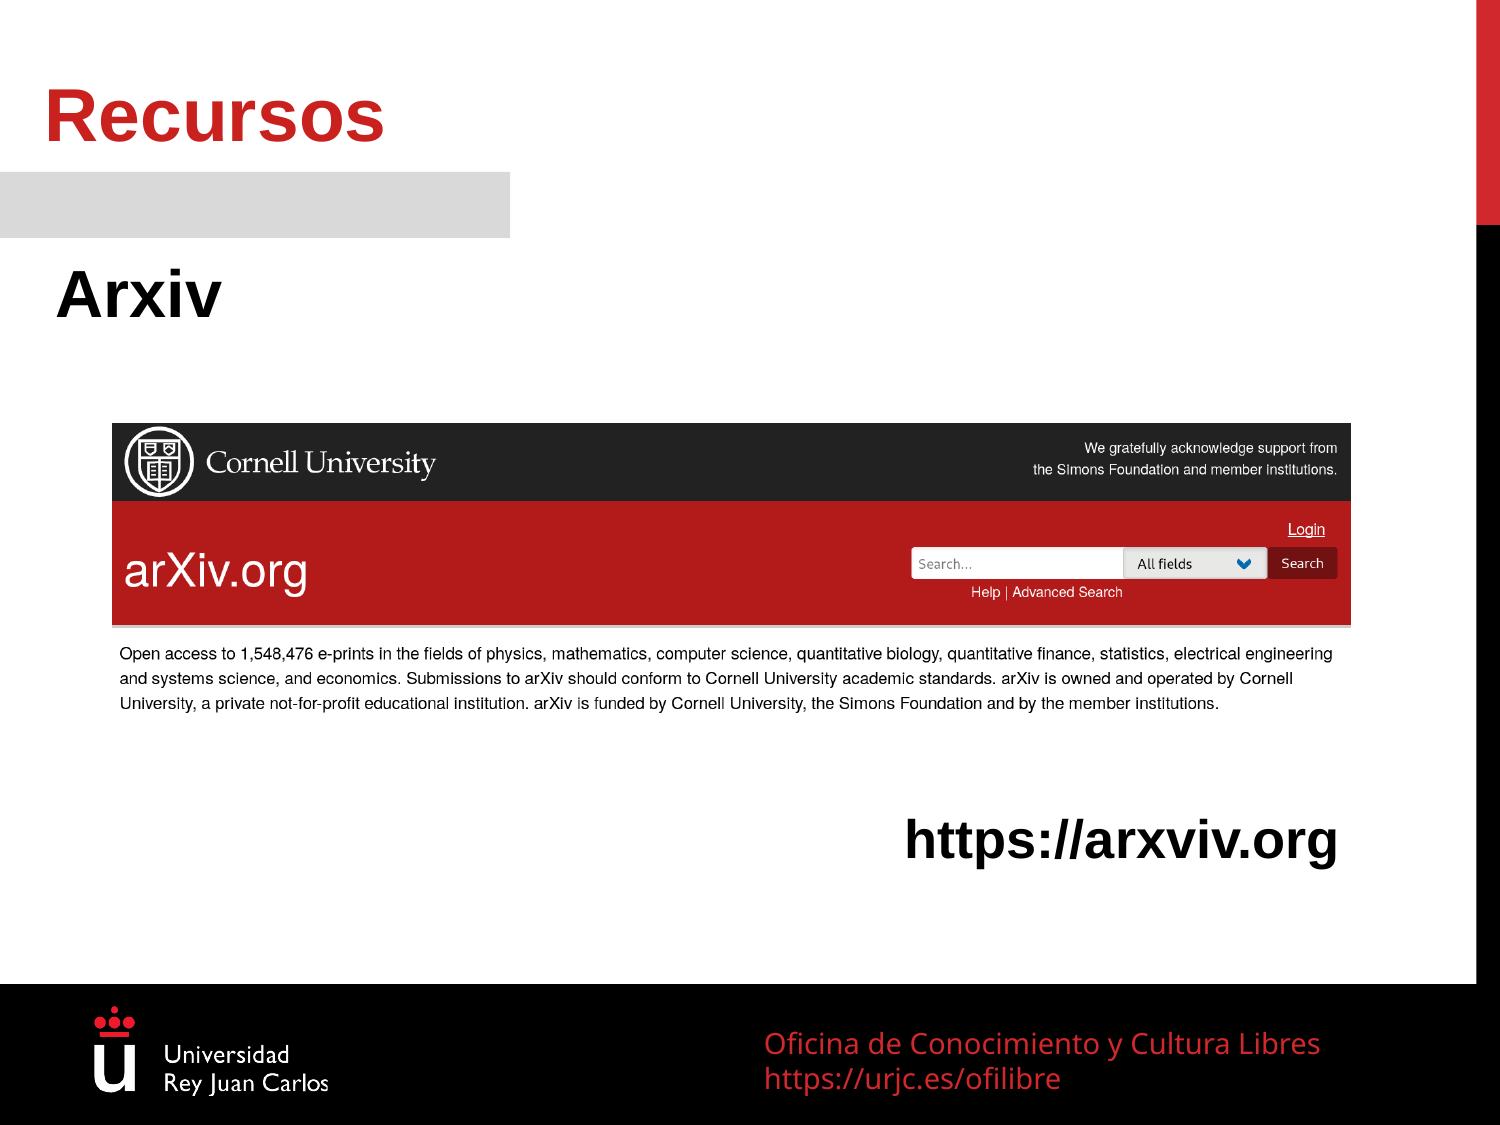

#
Recursos
Arxiv
https://arxviv.org
Oficina de Conocimiento y Cultura Libres
https://urjc.es/ofilibre